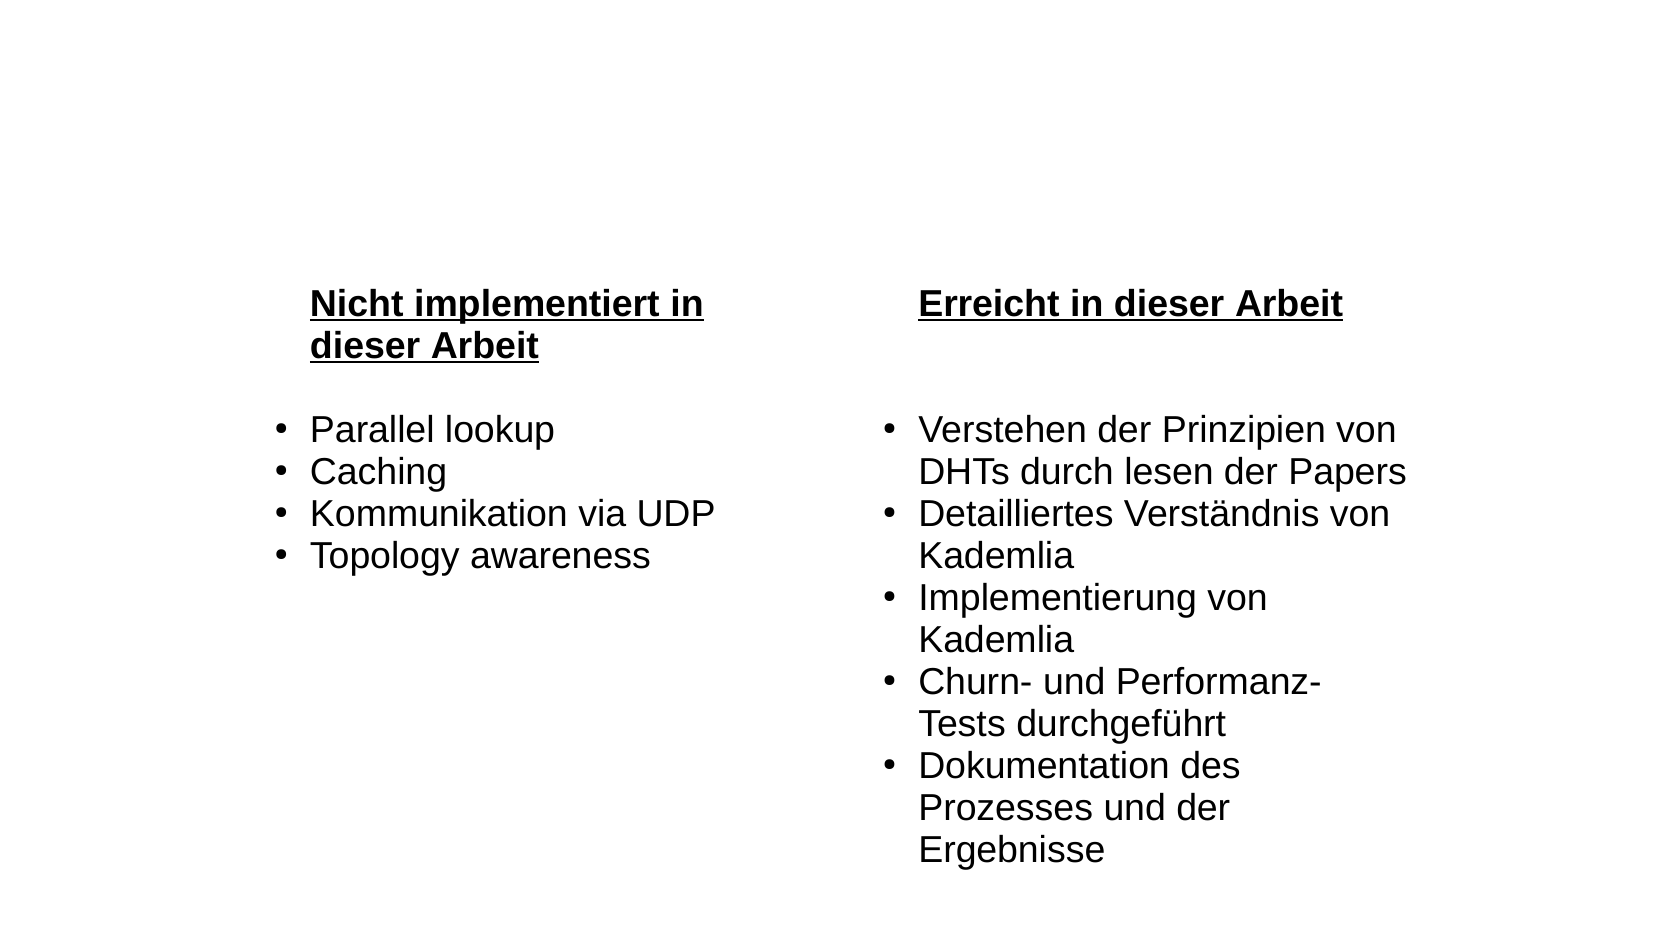

Nicht implementiert in dieser Arbeit
Parallel lookup
Caching
Kommunikation via UDP
Topology awareness
Erreicht in dieser Arbeit
Verstehen der Prinzipien von DHTs durch lesen der Papers
Detailliertes Verständnis von Kademlia
Implementierung von Kademlia
Churn- und Performanz-Tests durchgeführt
Dokumentation des Prozesses und der Ergebnisse